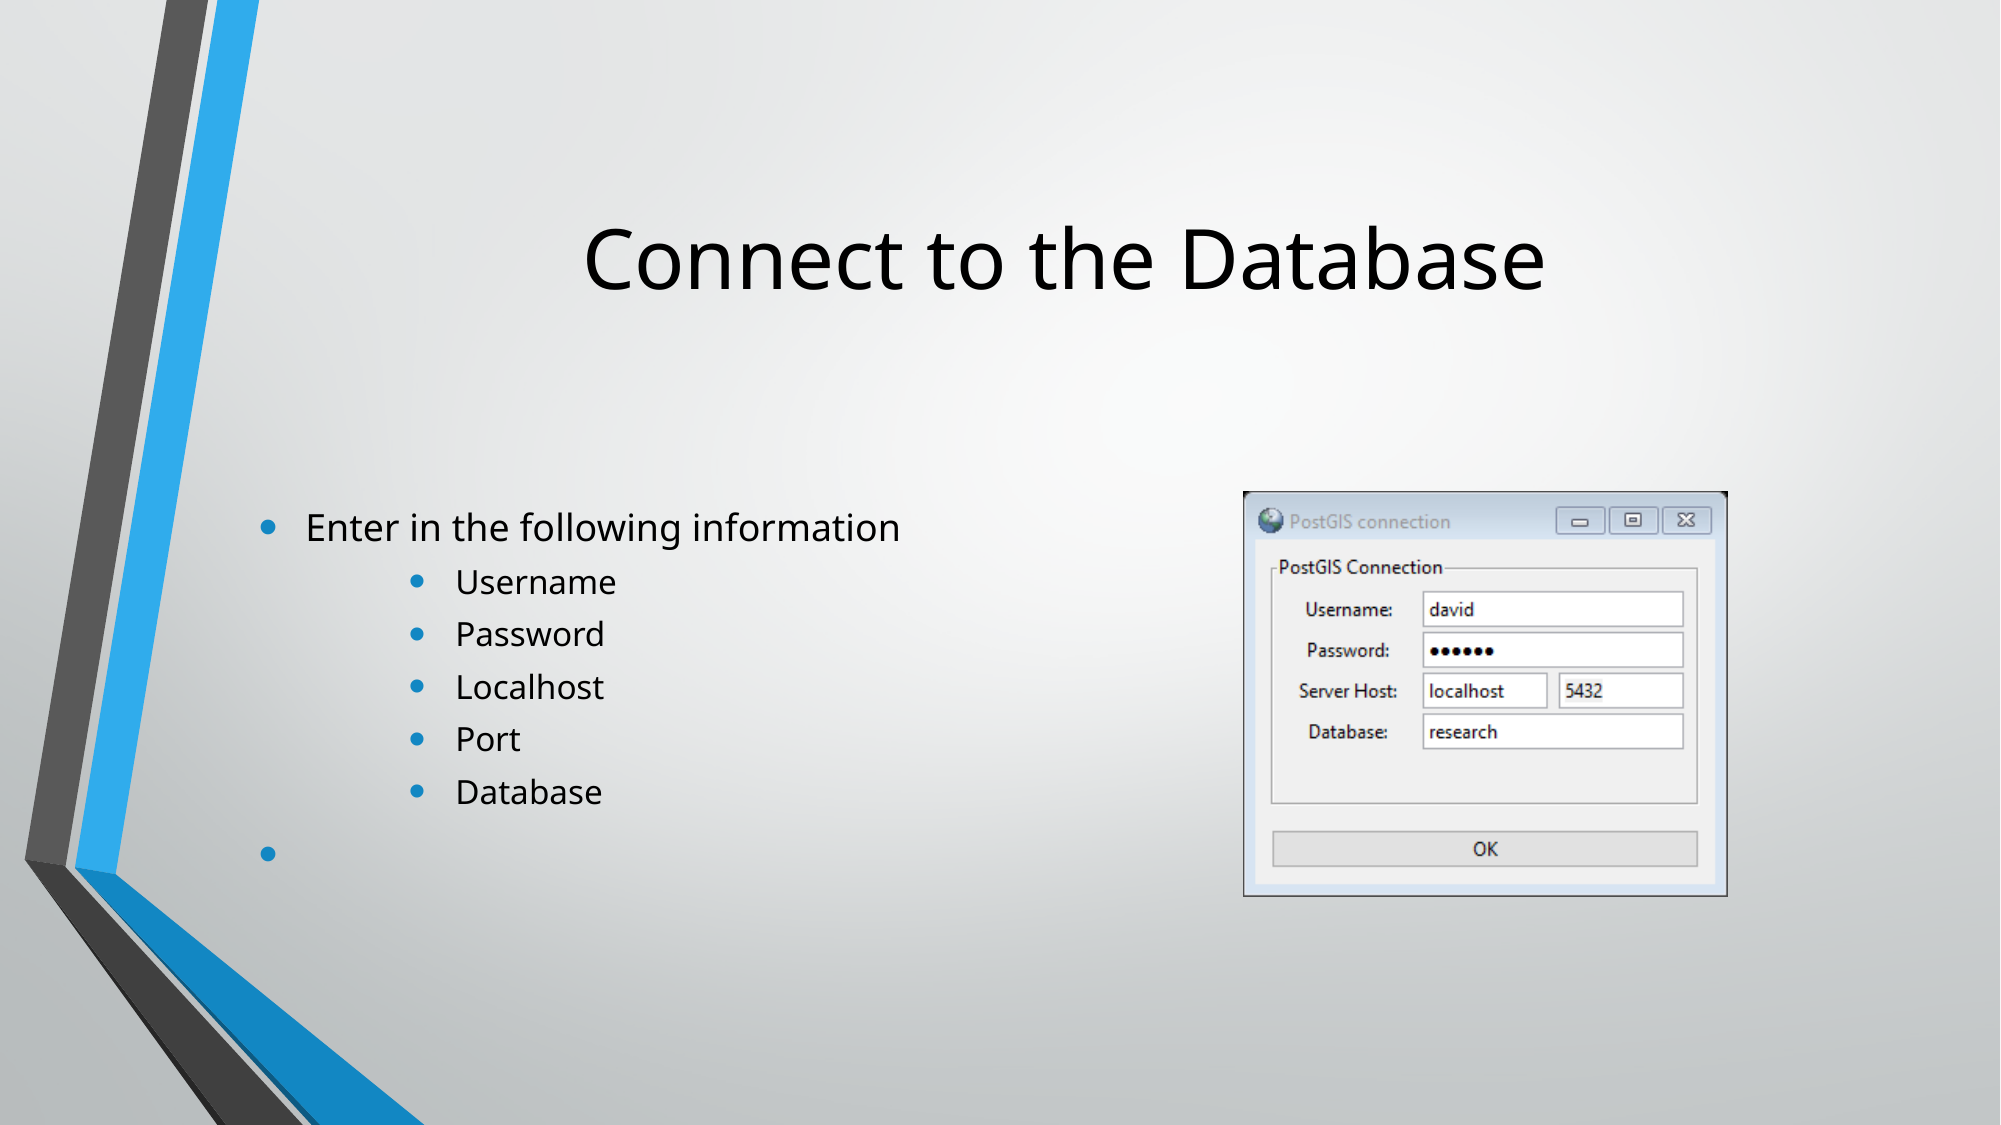

# Connect to the Database
Enter in the following information
Username
Password
Localhost
Port
Database